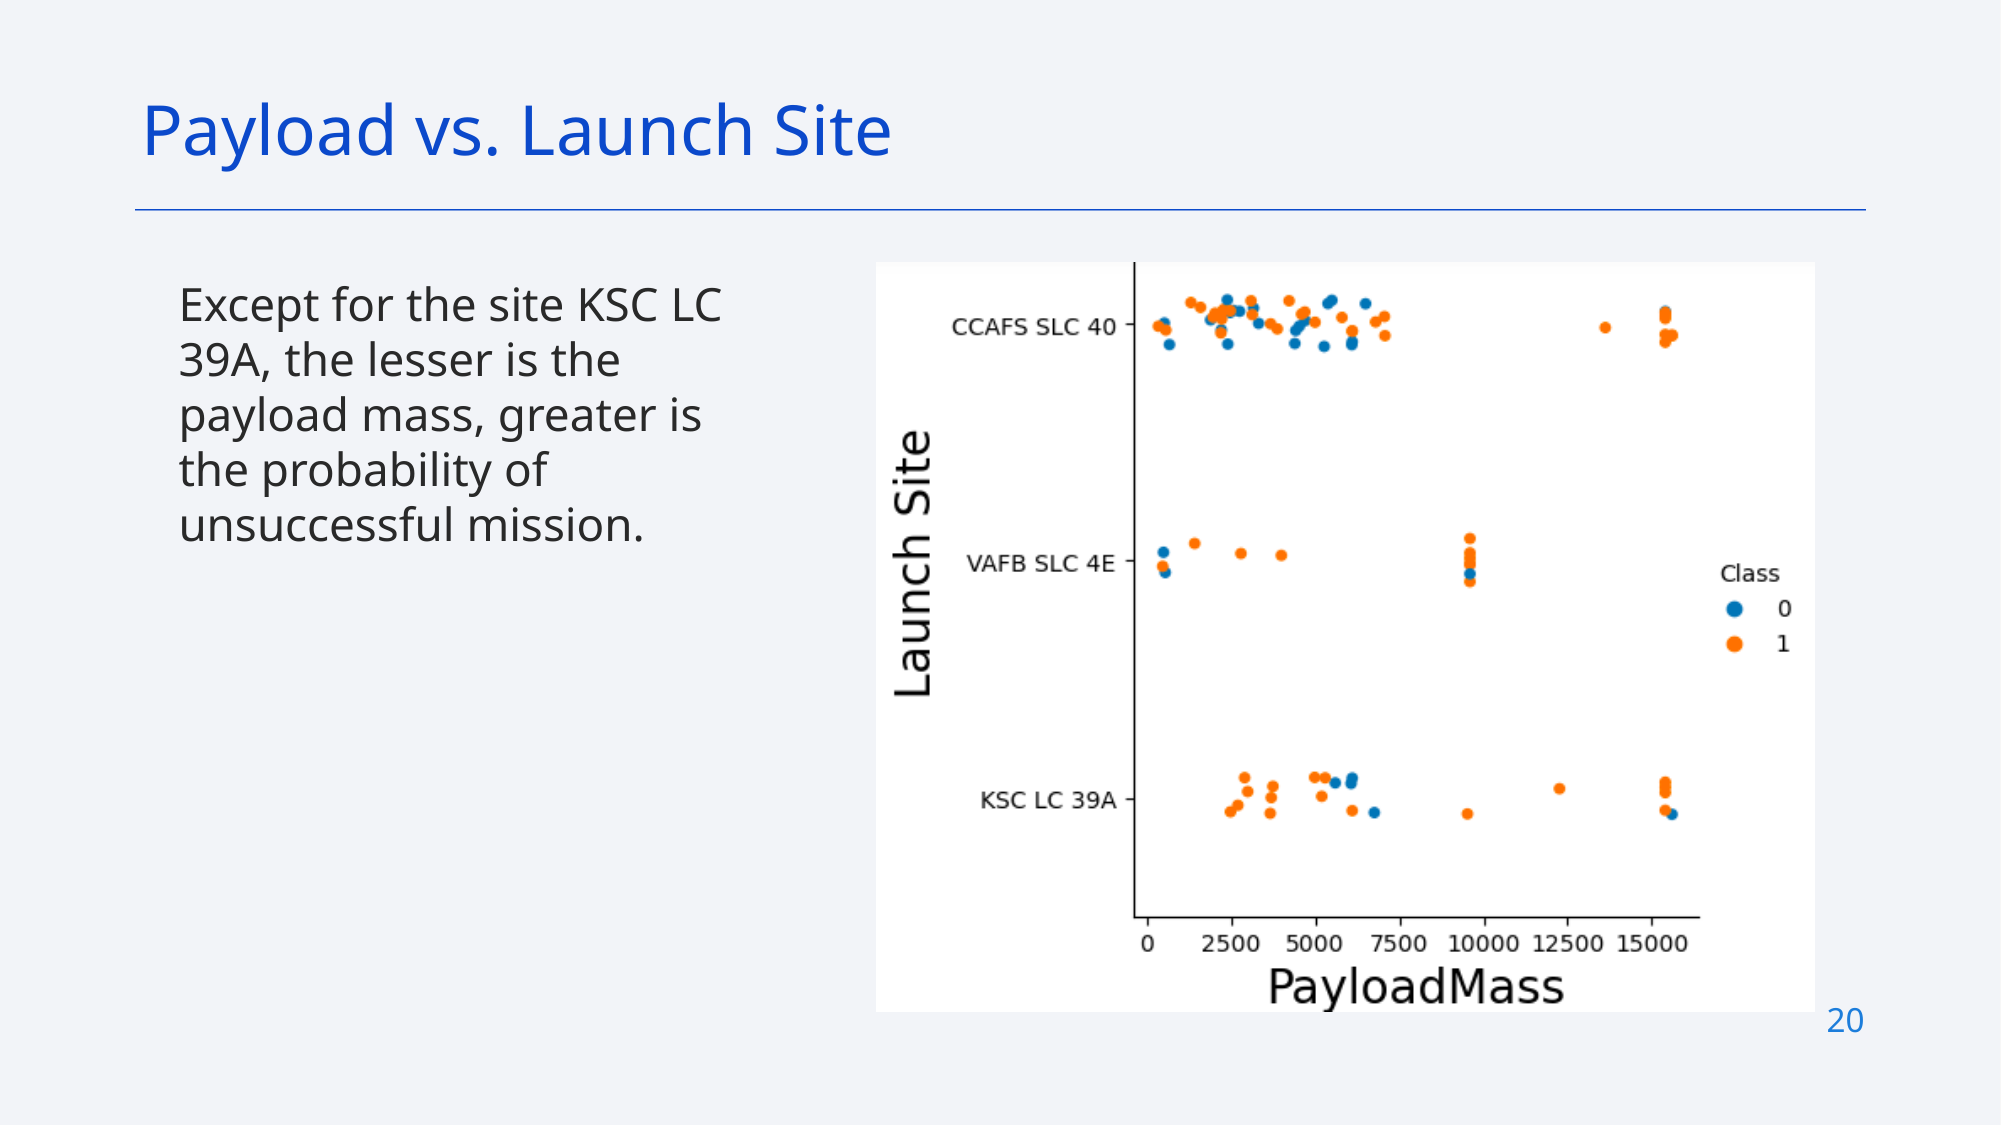

Payload vs. Launch Site
# Except for the site KSC LC 39A, the lesser is the payload mass, greater is the probability of unsuccessful mission.
20